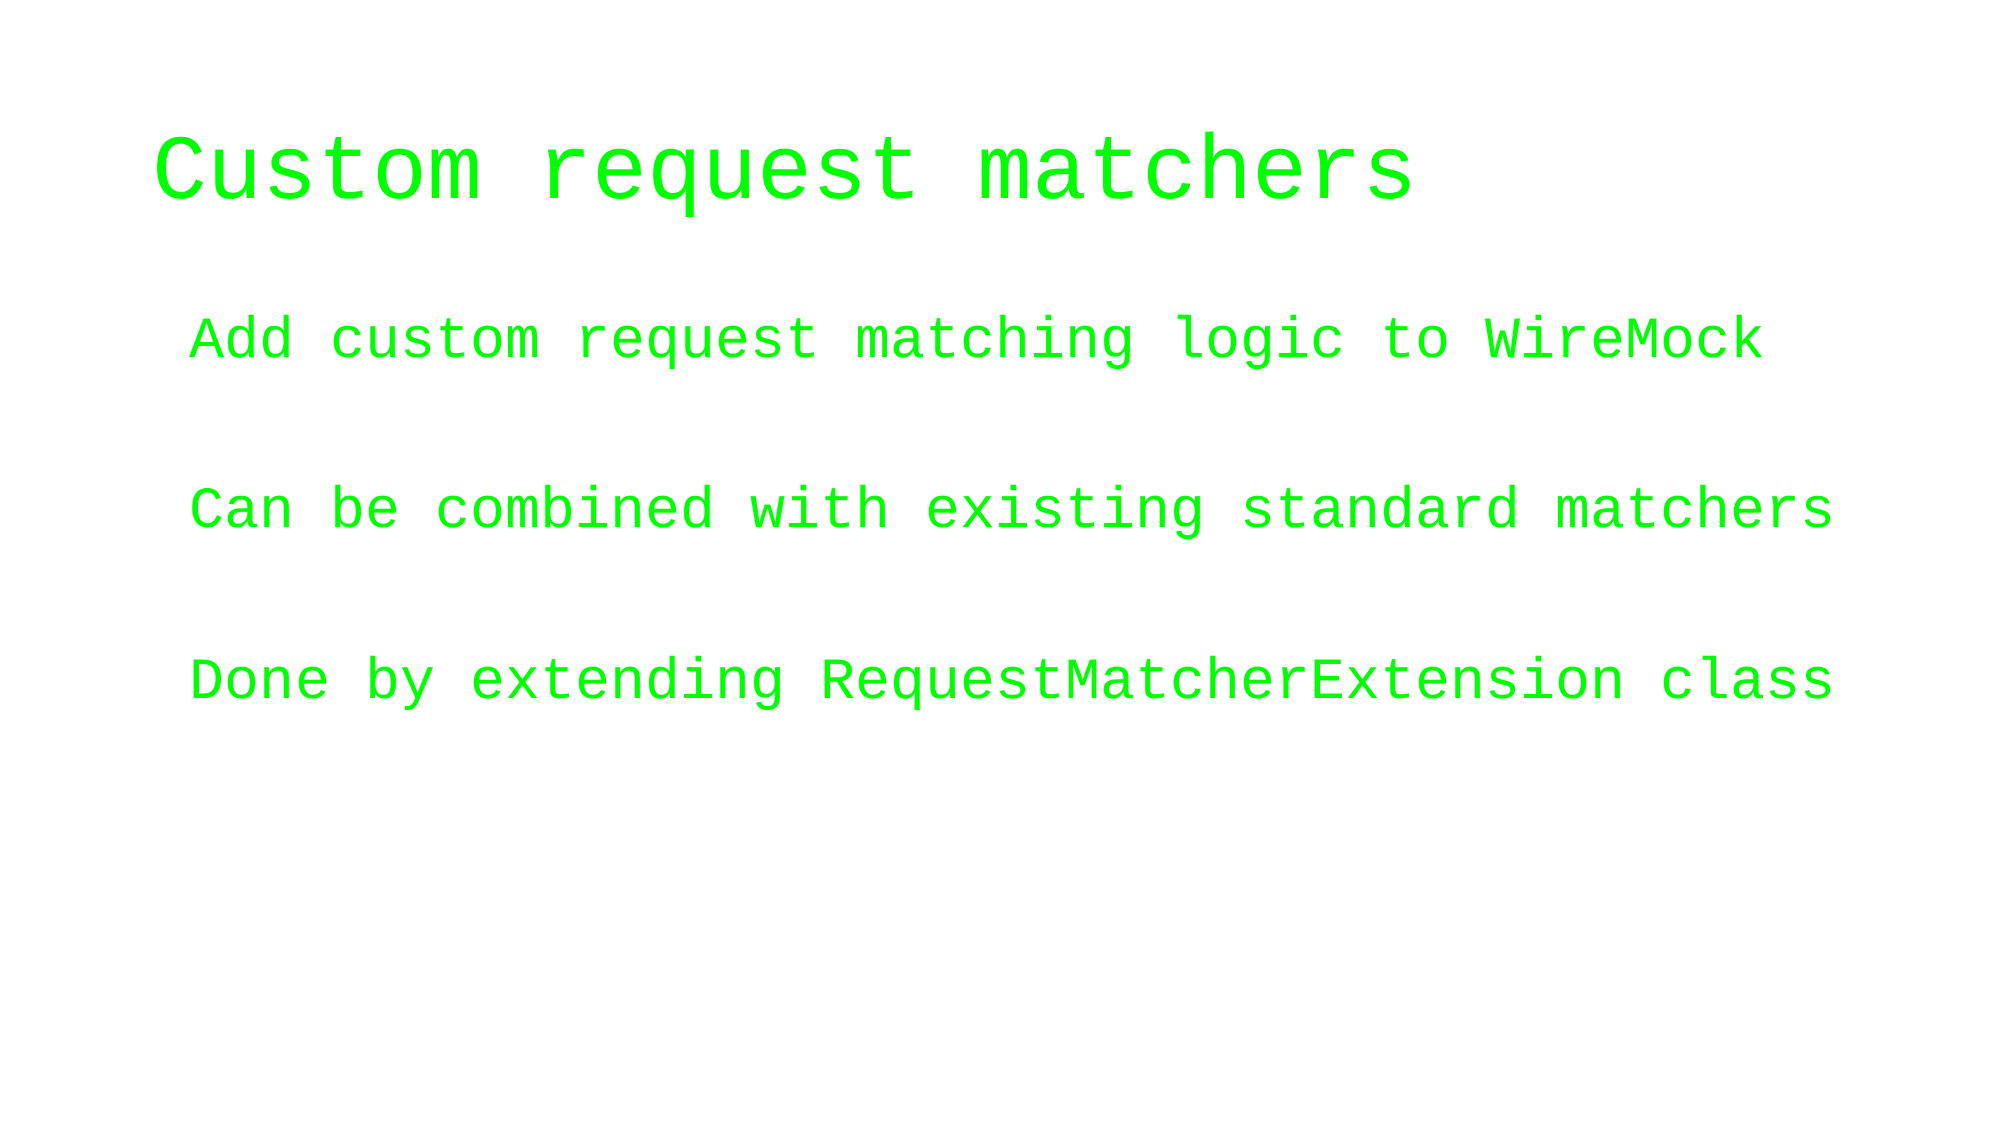

# Custom request matchers
Add custom request matching logic to WireMock
Can be combined with existing standard matchers
Done by extending RequestMatcherExtension class